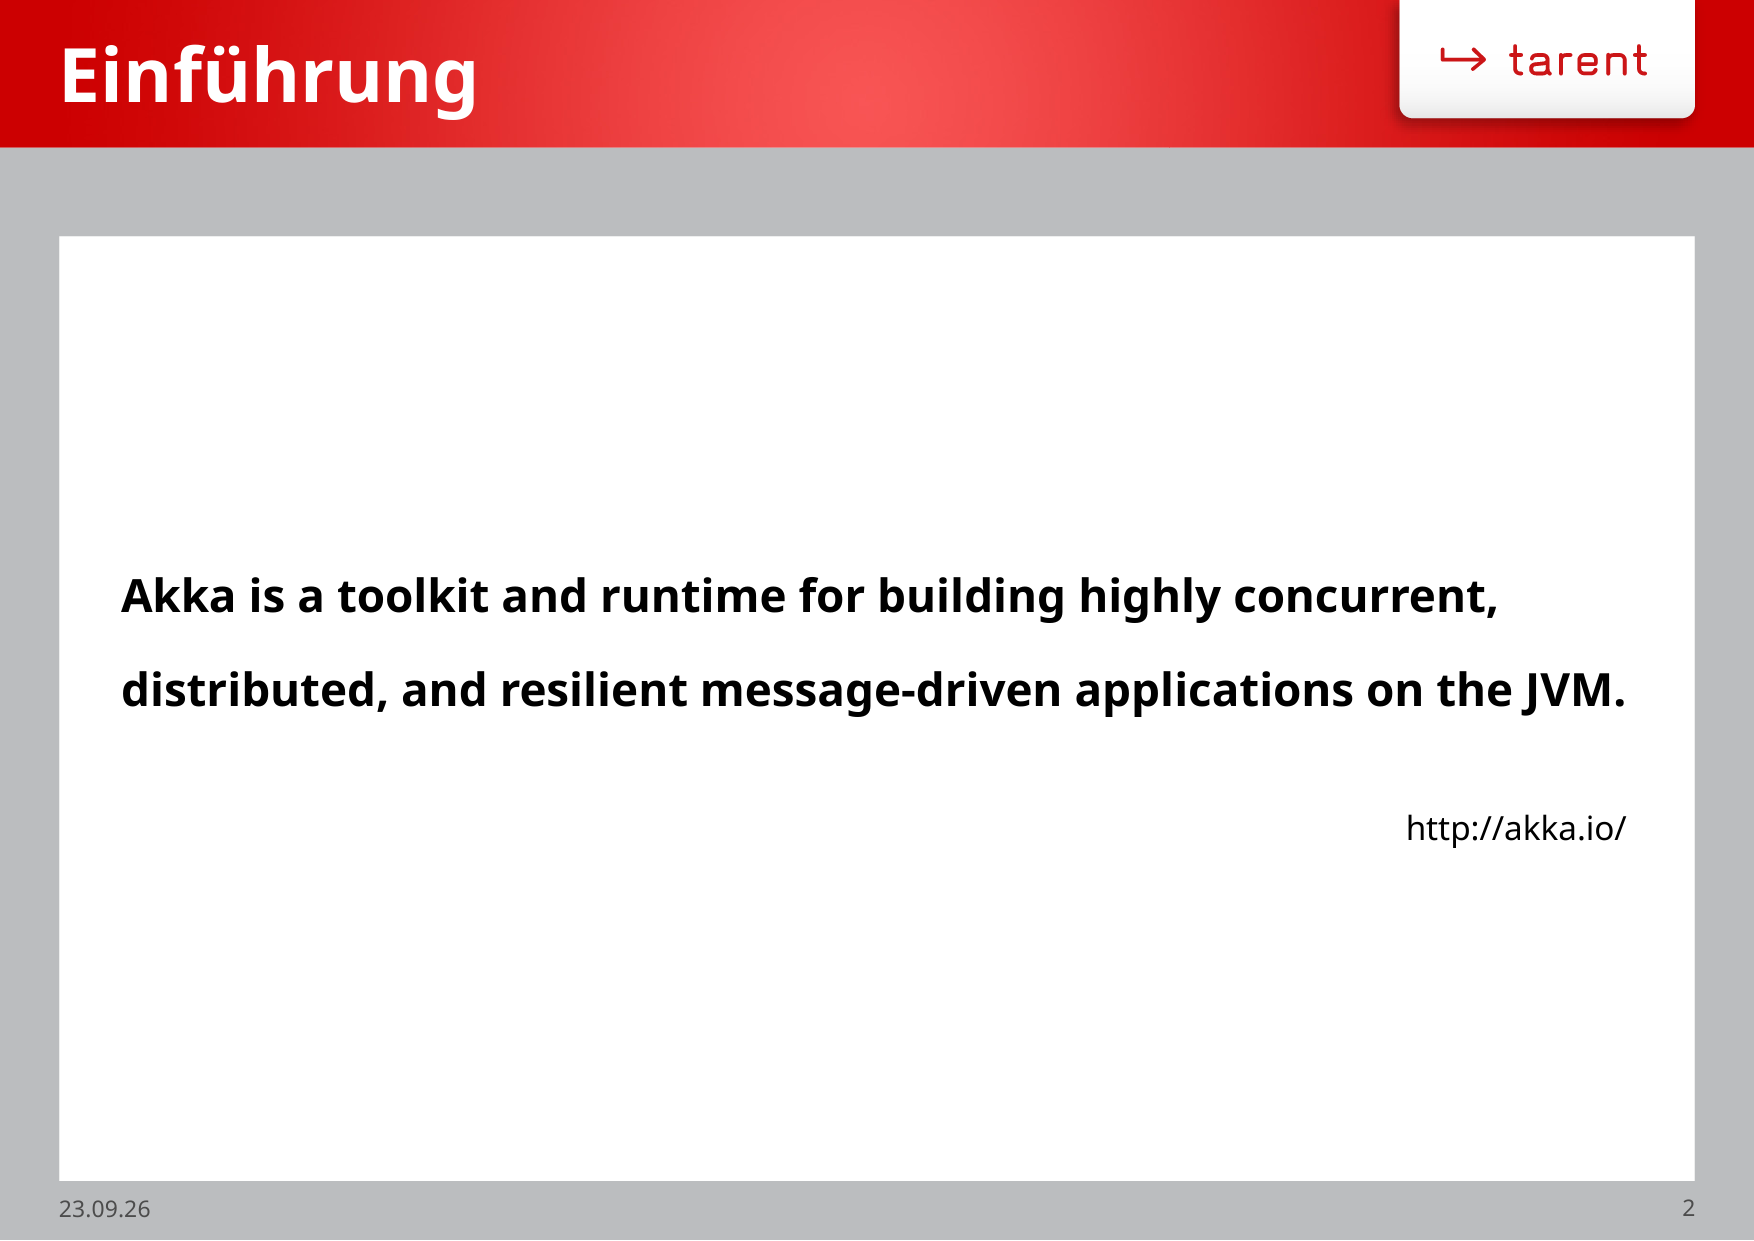

# Einführung
Akka is a toolkit and runtime for building highly concurrent, distributed, and resilient message-driven applications on the JVM.
http://akka.io/